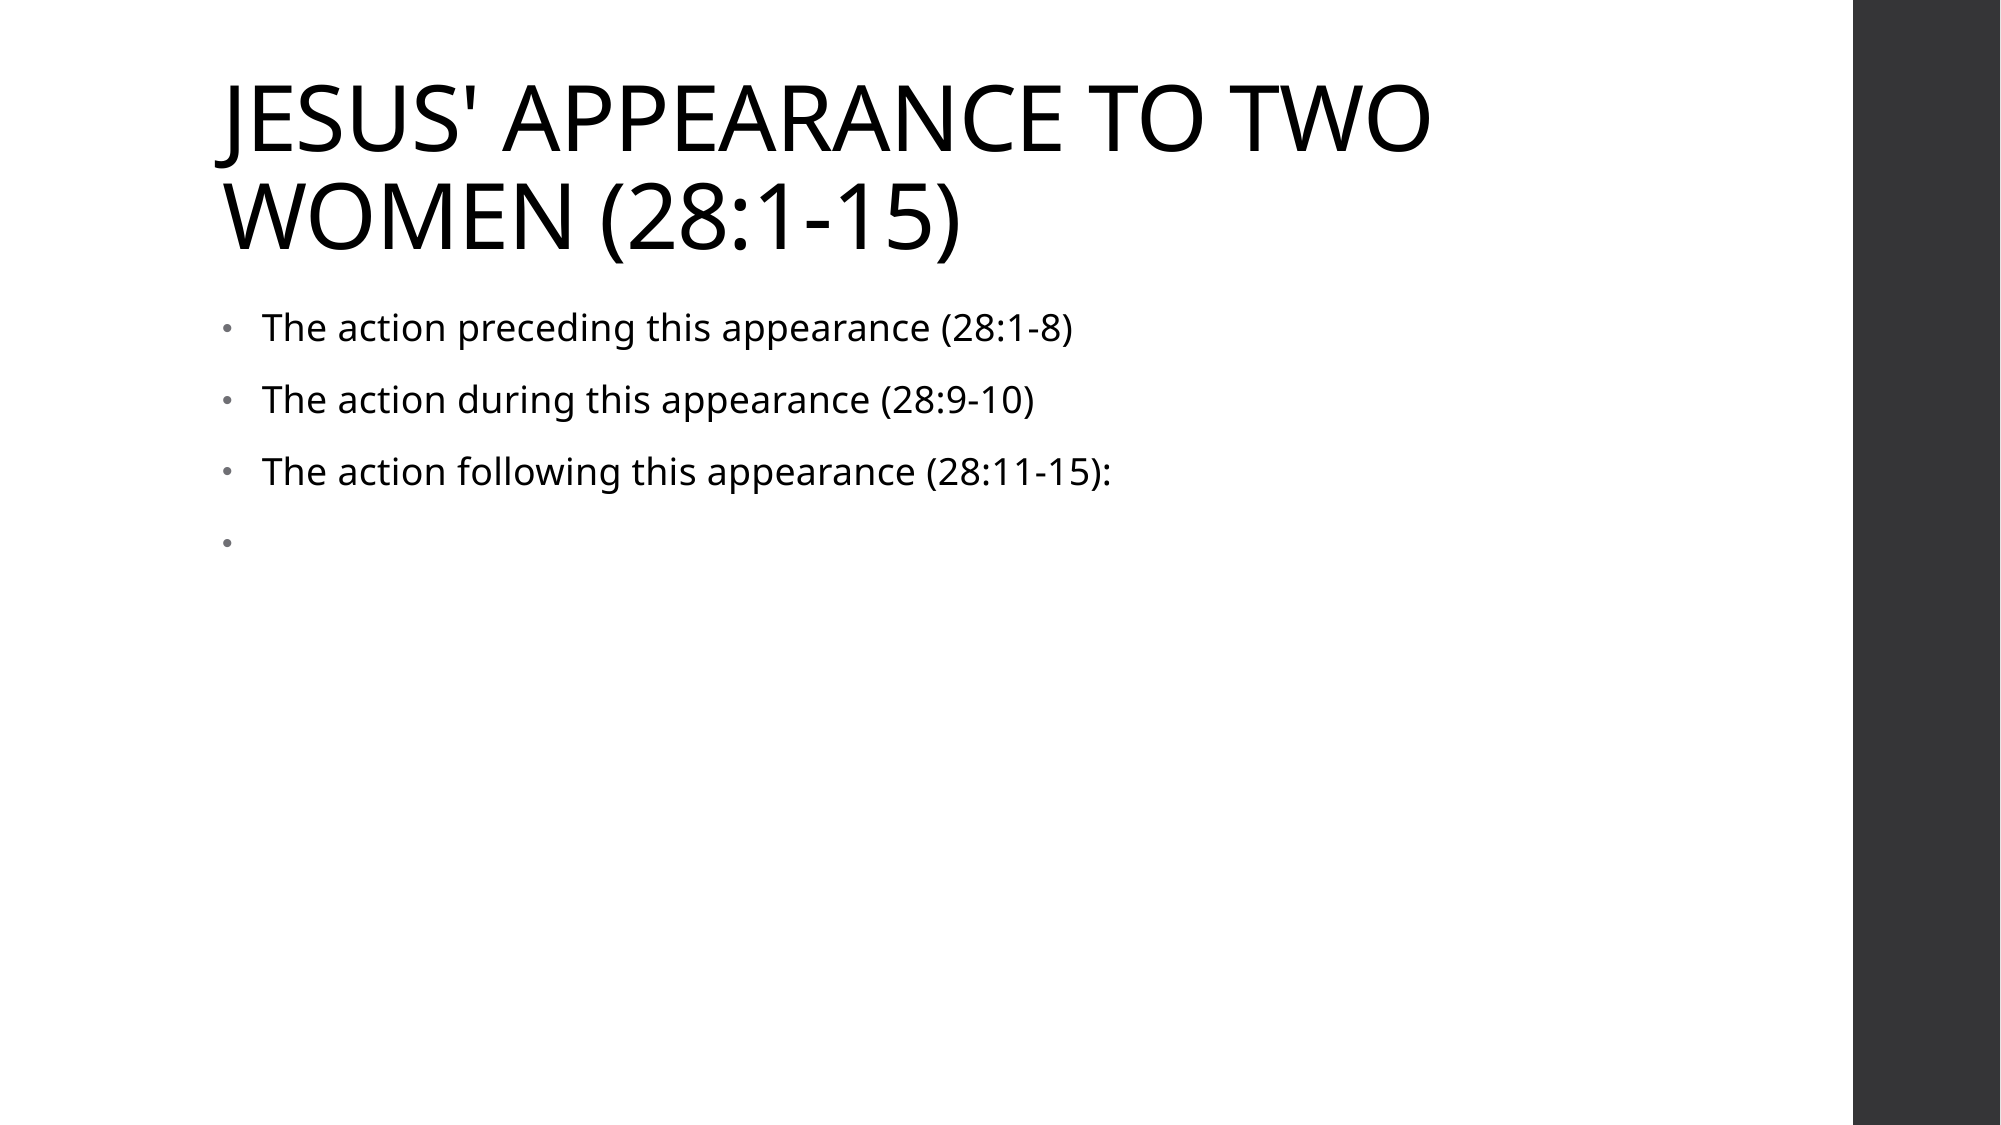

# JESUS' APPEARANCE TO TWO WOMEN (28:1-15)
 The action preceding this appearance (28:1-8)
 The action during this appearance (28:9-10)
 The action following this appearance (28:11-15):